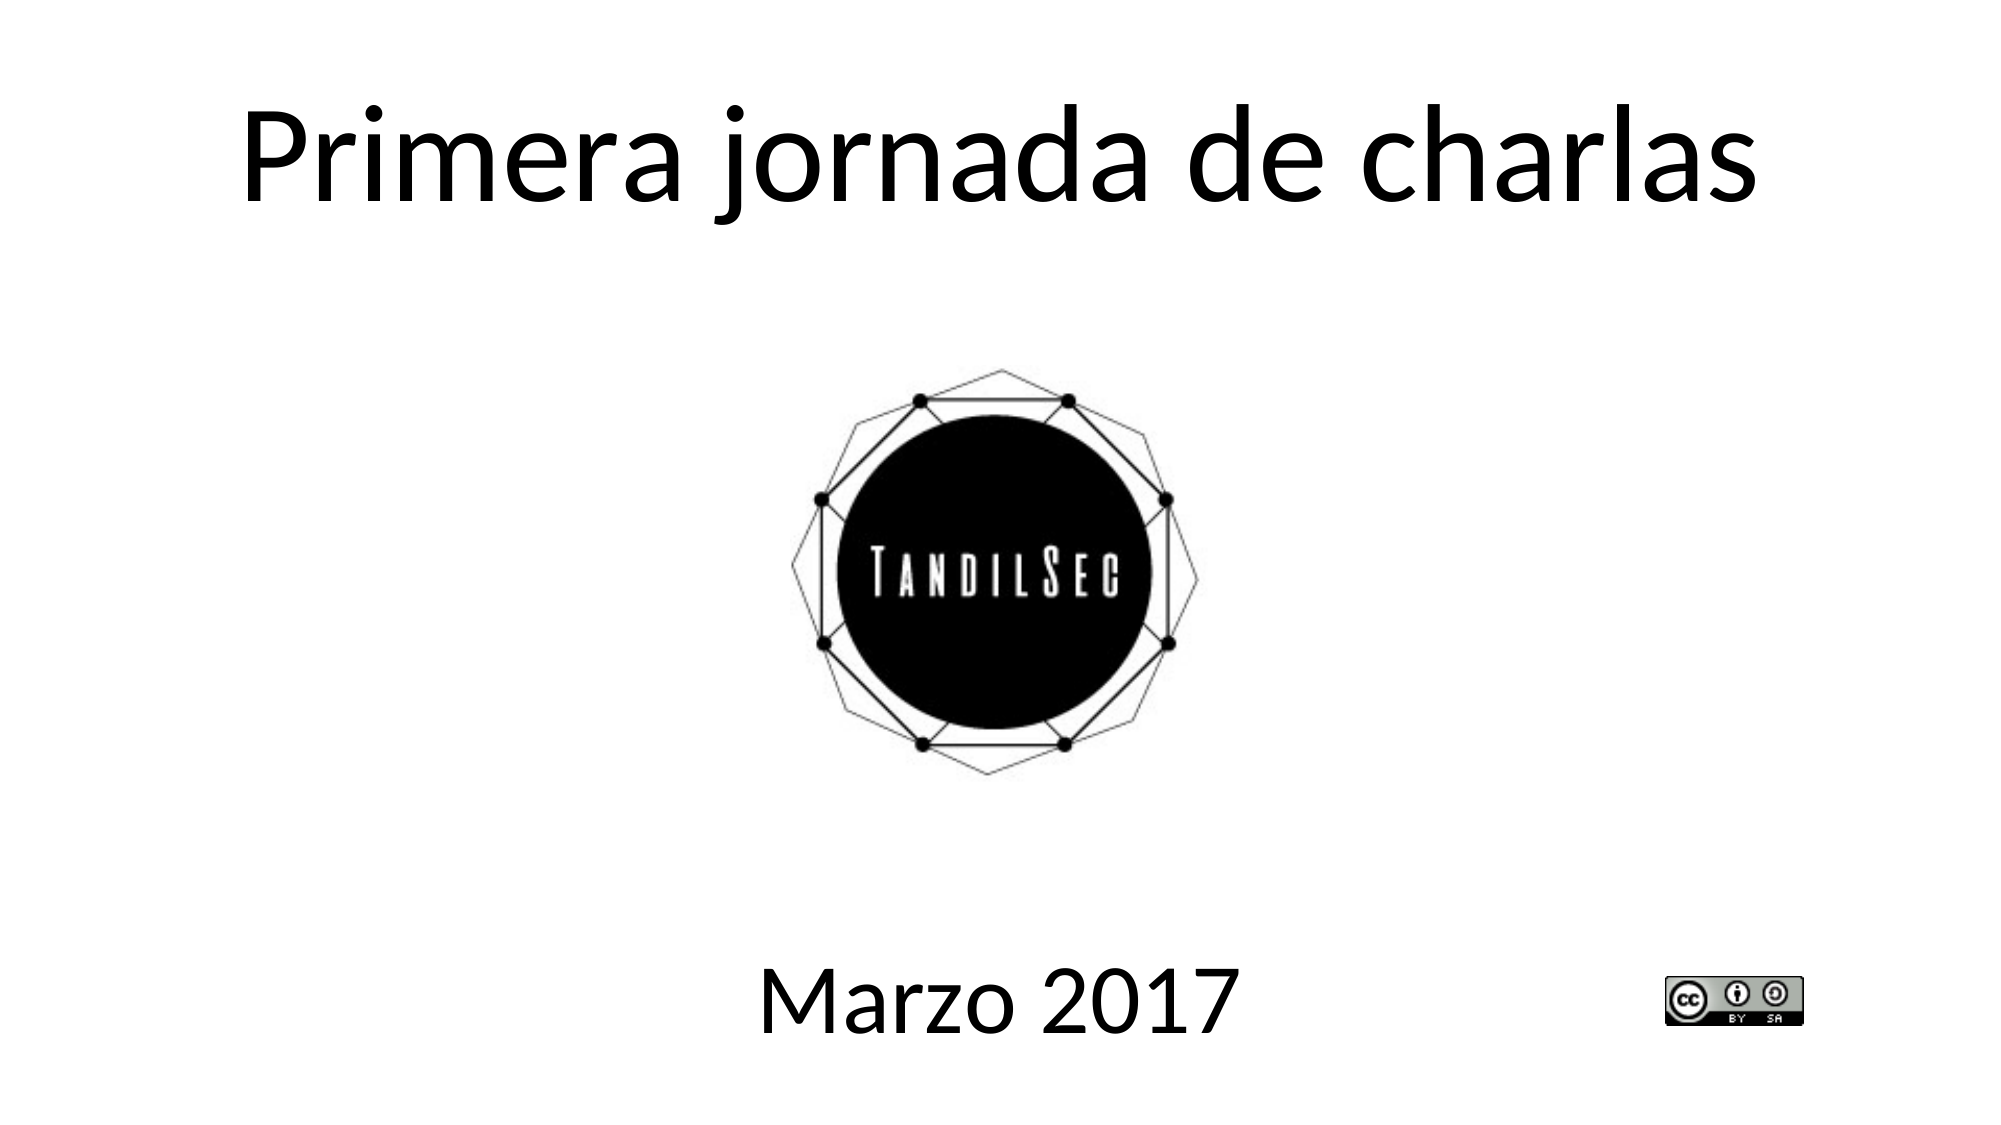

# Primera jornada de charlas
Marzo 2017